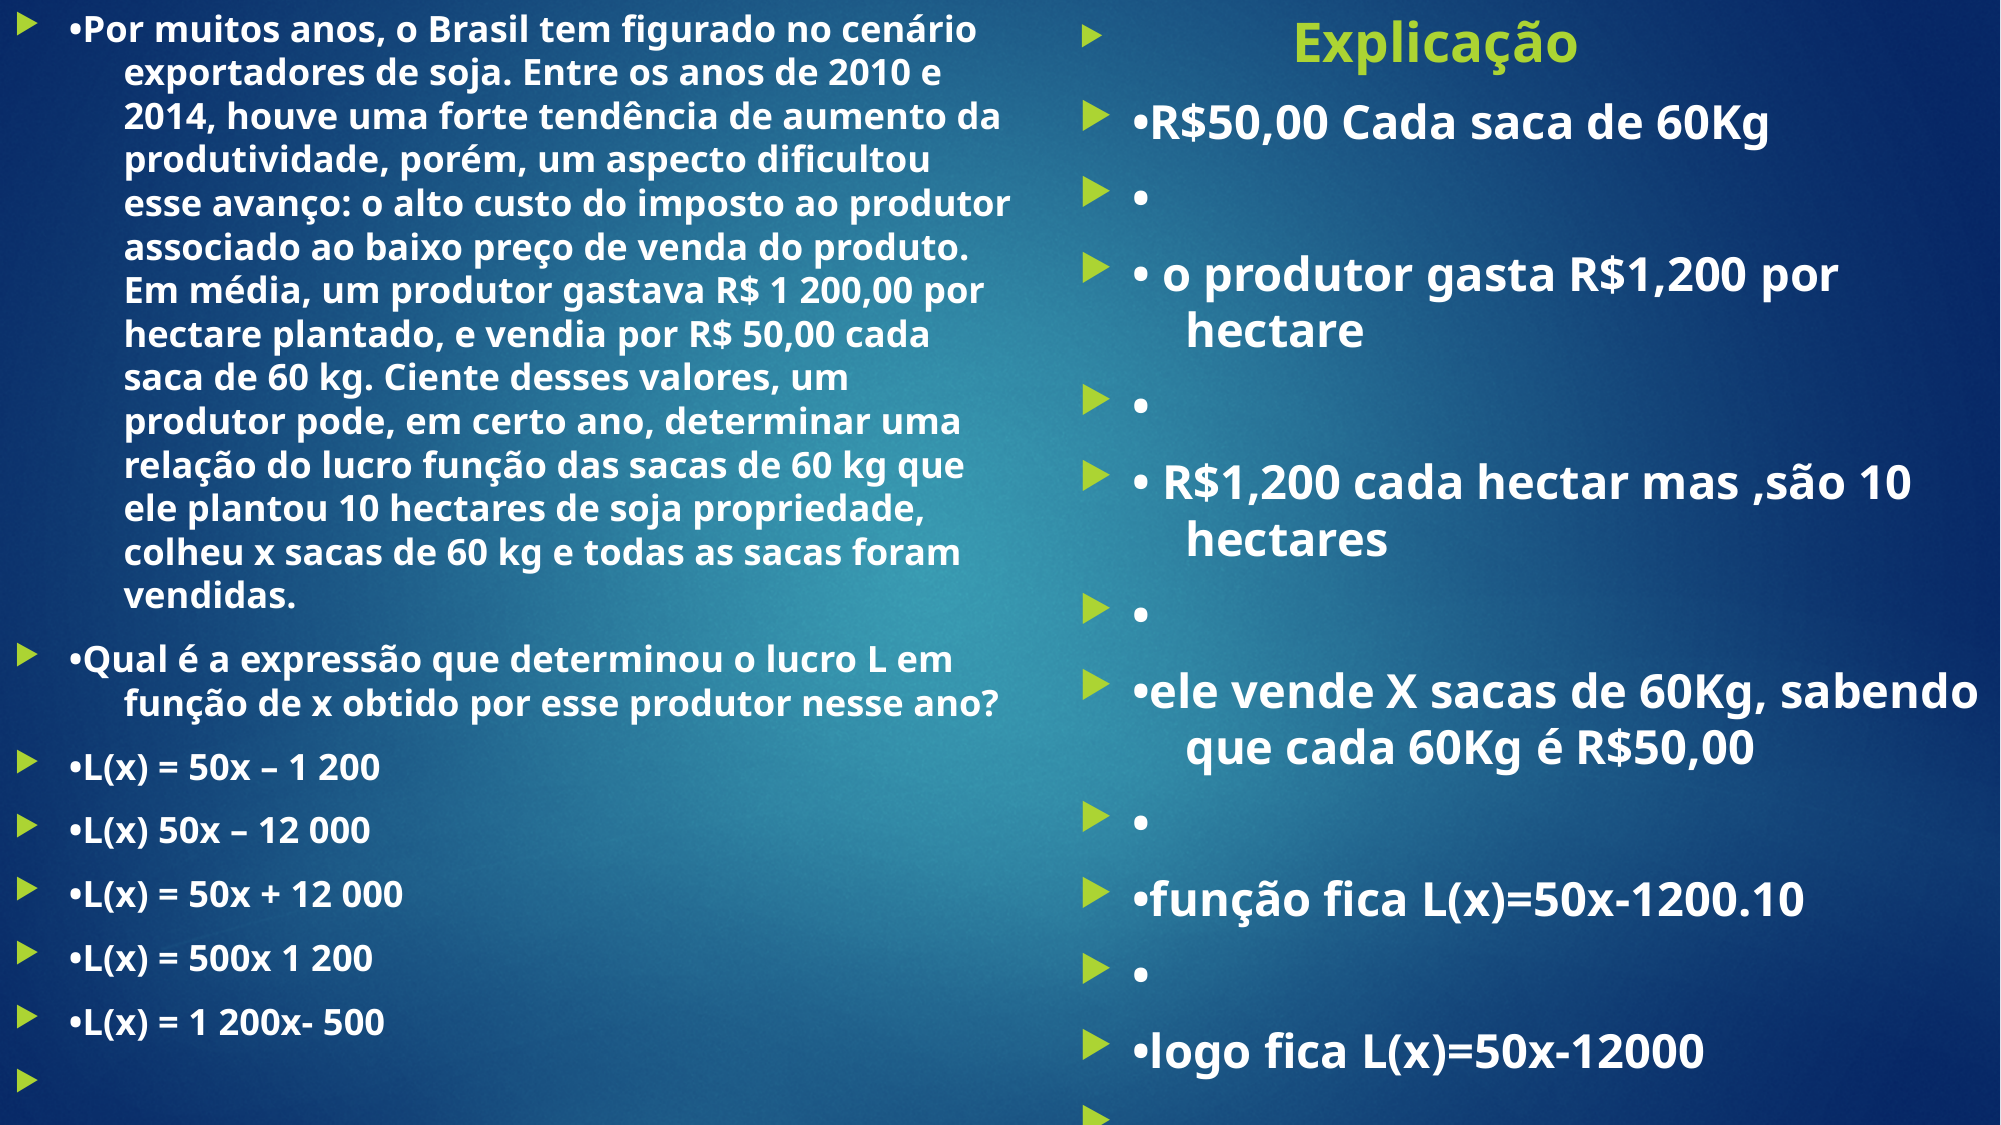

Explicação
•R$50,00 Cada saca de 60Kg
•
• o produtor gasta R$1,200 por hectare
•
• R$1,200 cada hectar mas ,são 10 hectares
•
•ele vende X sacas de 60Kg, sabendo que cada 60Kg é R$50,00
•
•função fica L(x)=50x-1200.10
•
•logo fica L(x)=50x-12000
# •Por muitos anos, o Brasil tem figurado no cenário exportadores de soja. Entre os anos de 2010 e 2014, houve uma forte tendência de aumento da produtividade, porém, um aspecto dificultou esse avanço: o alto custo do imposto ao produtor associado ao baixo preço de venda do produto. Em média, um produtor gastava R$ 1 200,00 por hectare plantado, e vendia por R$ 50,00 cada saca de 60 kg. Ciente desses valores, um produtor pode, em certo ano, determinar uma relação do lucro função das sacas de 60 kg que ele plantou 10 hectares de soja propriedade, colheu x sacas de 60 kg e todas as sacas foram vendidas.
•Qual é a expressão que determinou o lucro L em função de x obtido por esse produtor nesse ano?
•L(x) = 50x – 1 200
•L(x) 50x – 12 000
•L(x) = 50x + 12 000
•L(x) = 500x 1 200
•L(x) = 1 200x- 500